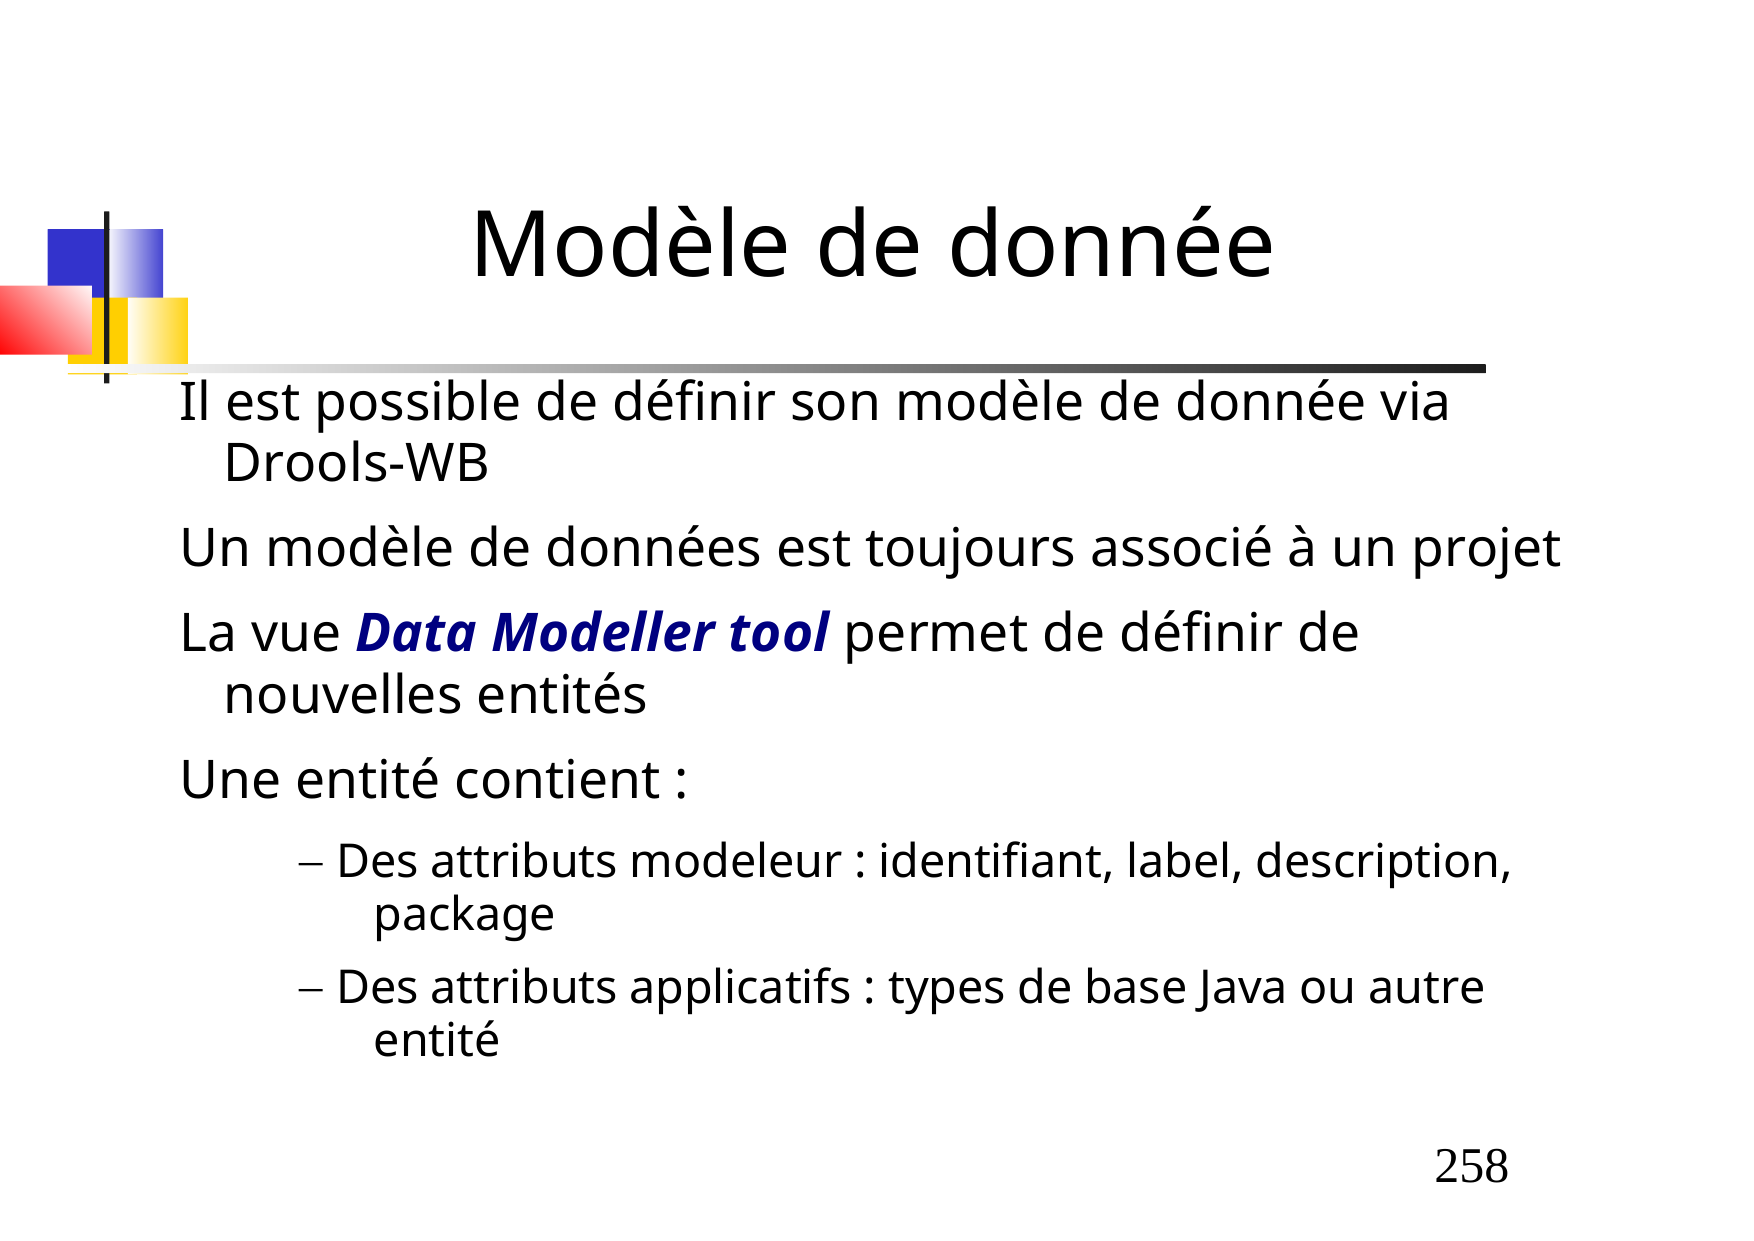

# Modèle de donnée
Il est possible de définir son modèle de donnée via Drools-WB
Un modèle de données est toujours associé à un projet
La vue Data Modeller tool permet de définir de nouvelles entités
Une entité contient :
Des attributs modeleur : identifiant, label, description, package
Des attributs applicatifs : types de base Java ou autre entité